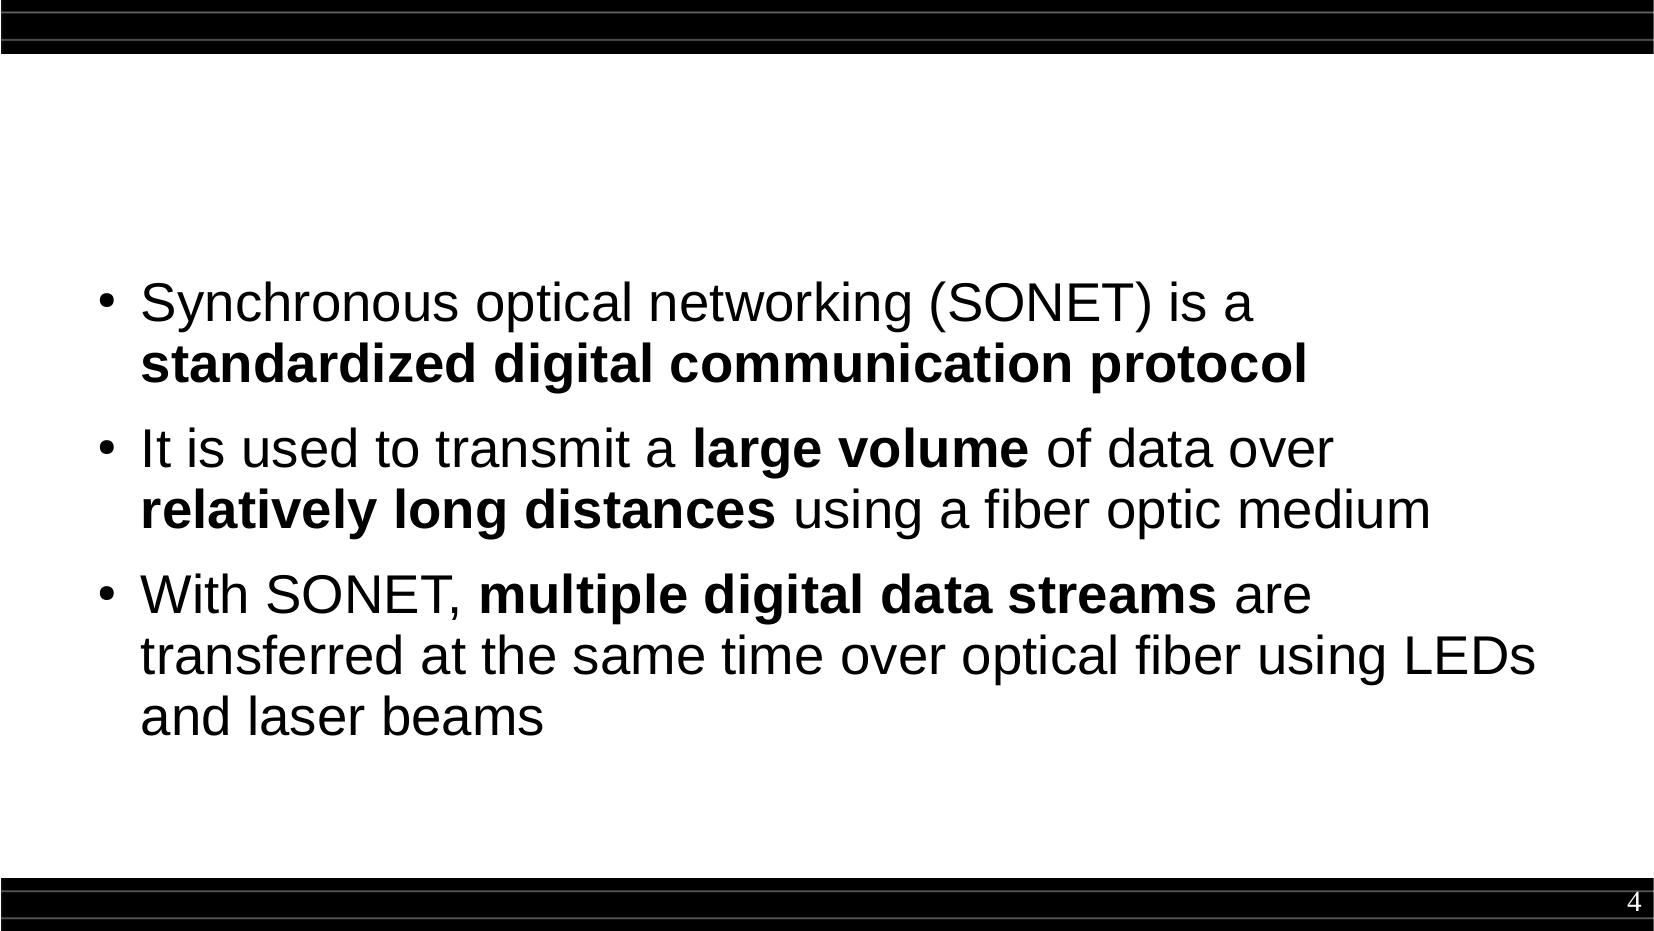

#
Synchronous optical networking (SONET) is a standardized digital communication protocol
It is used to transmit a large volume of data over relatively long distances using a fiber optic medium
With SONET, multiple digital data streams are transferred at the same time over optical fiber using LEDs and laser beams